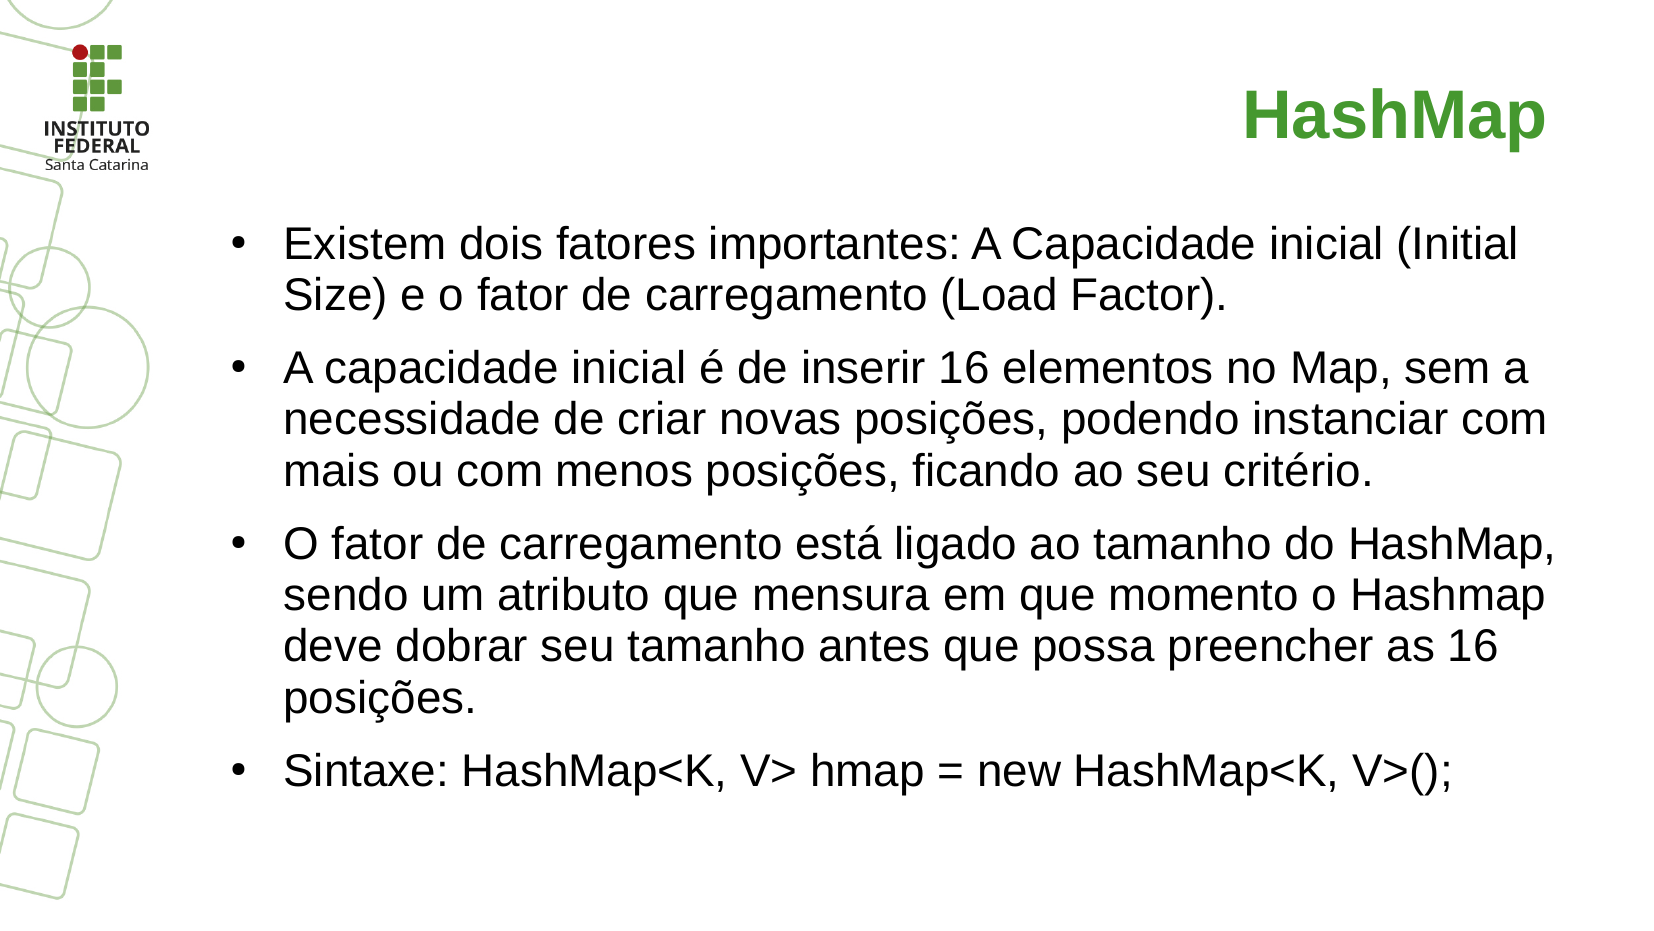

# HashMap
Existem dois fatores importantes: A Capacidade inicial (Initial Size) e o fator de carregamento (Load Factor).
A capacidade inicial é de inserir 16 elementos no Map, sem a necessidade de criar novas posições, podendo instanciar com mais ou com menos posições, ficando ao seu critério.
O fator de carregamento está ligado ao tamanho do HashMap, sendo um atributo que mensura em que momento o Hashmap deve dobrar seu tamanho antes que possa preencher as 16 posições.
Sintaxe: HashMap<K, V> hmap = new HashMap<K, V>();